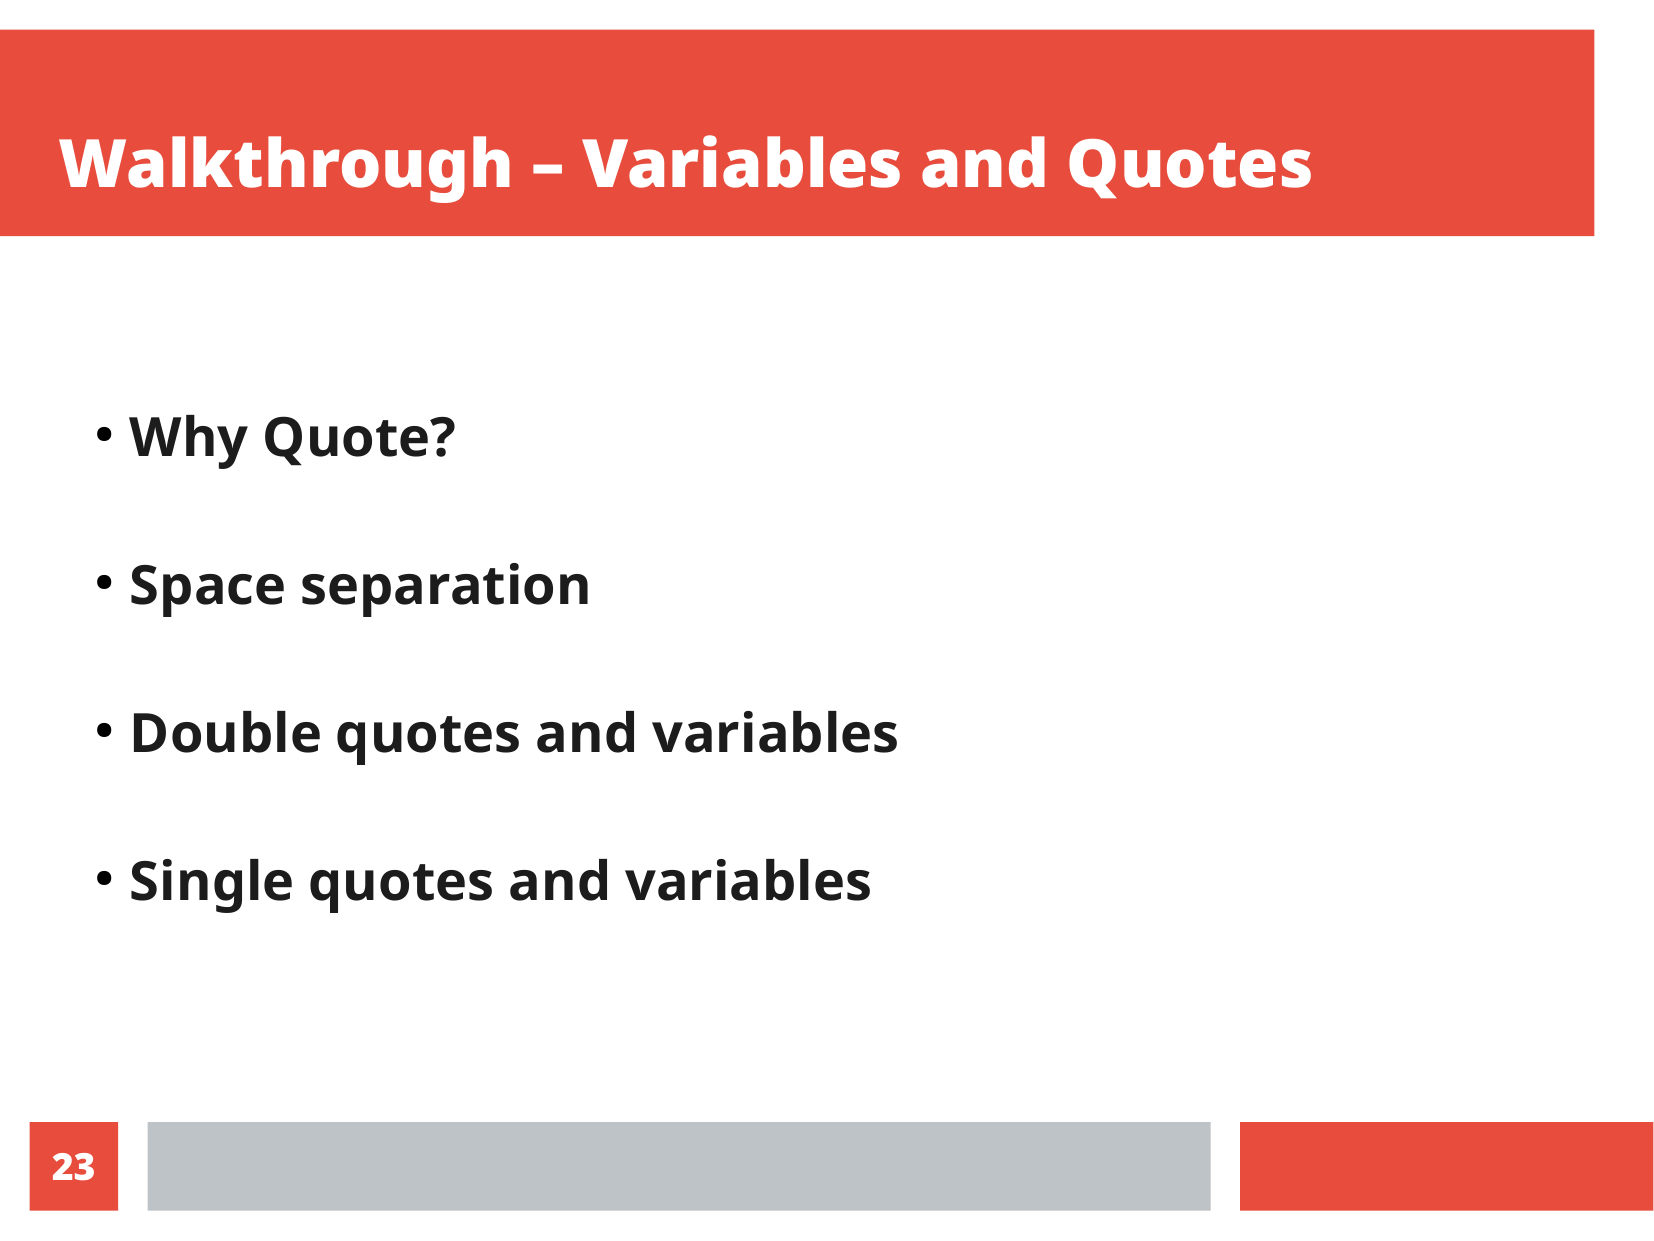

# Walkthrough – Variables and Quotes
Why Quote?
Space separation
Double quotes and variables
Single quotes and variables
23